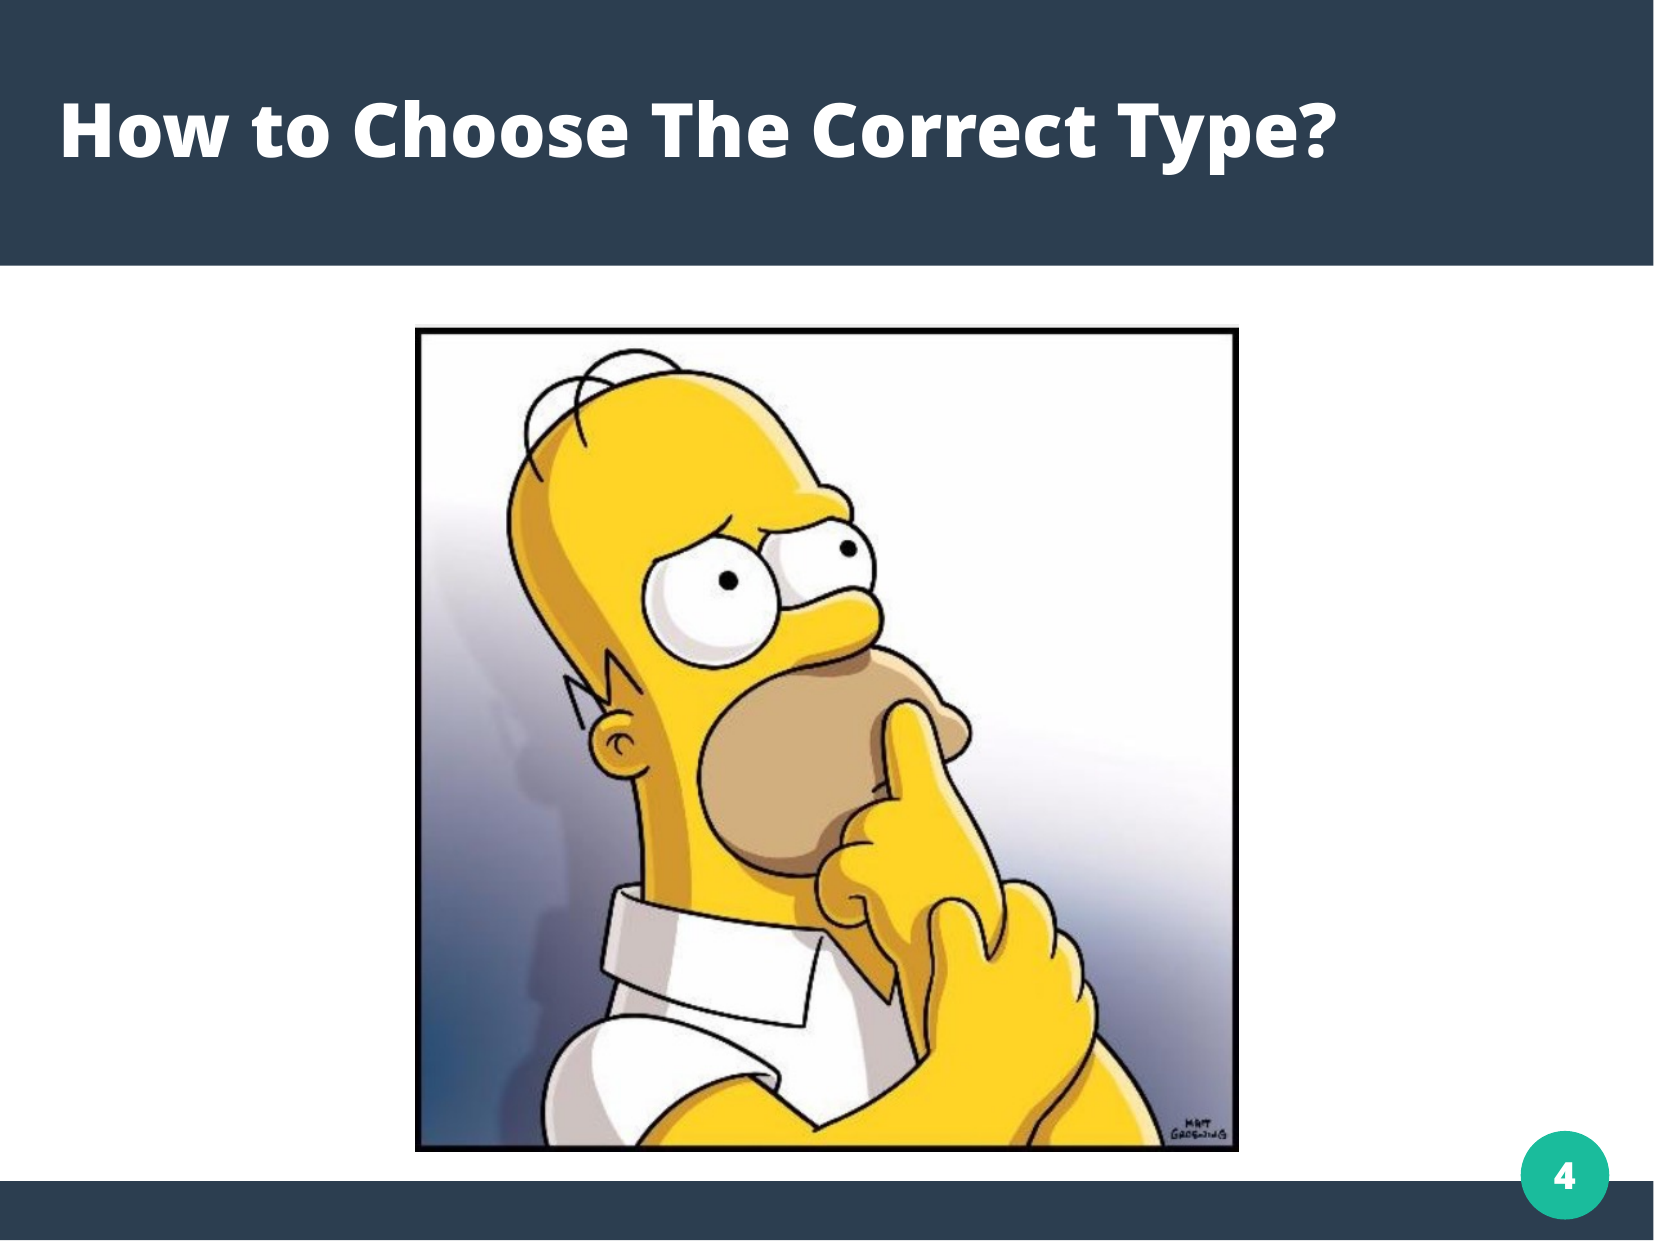

# How to Choose The Correct Type?
4